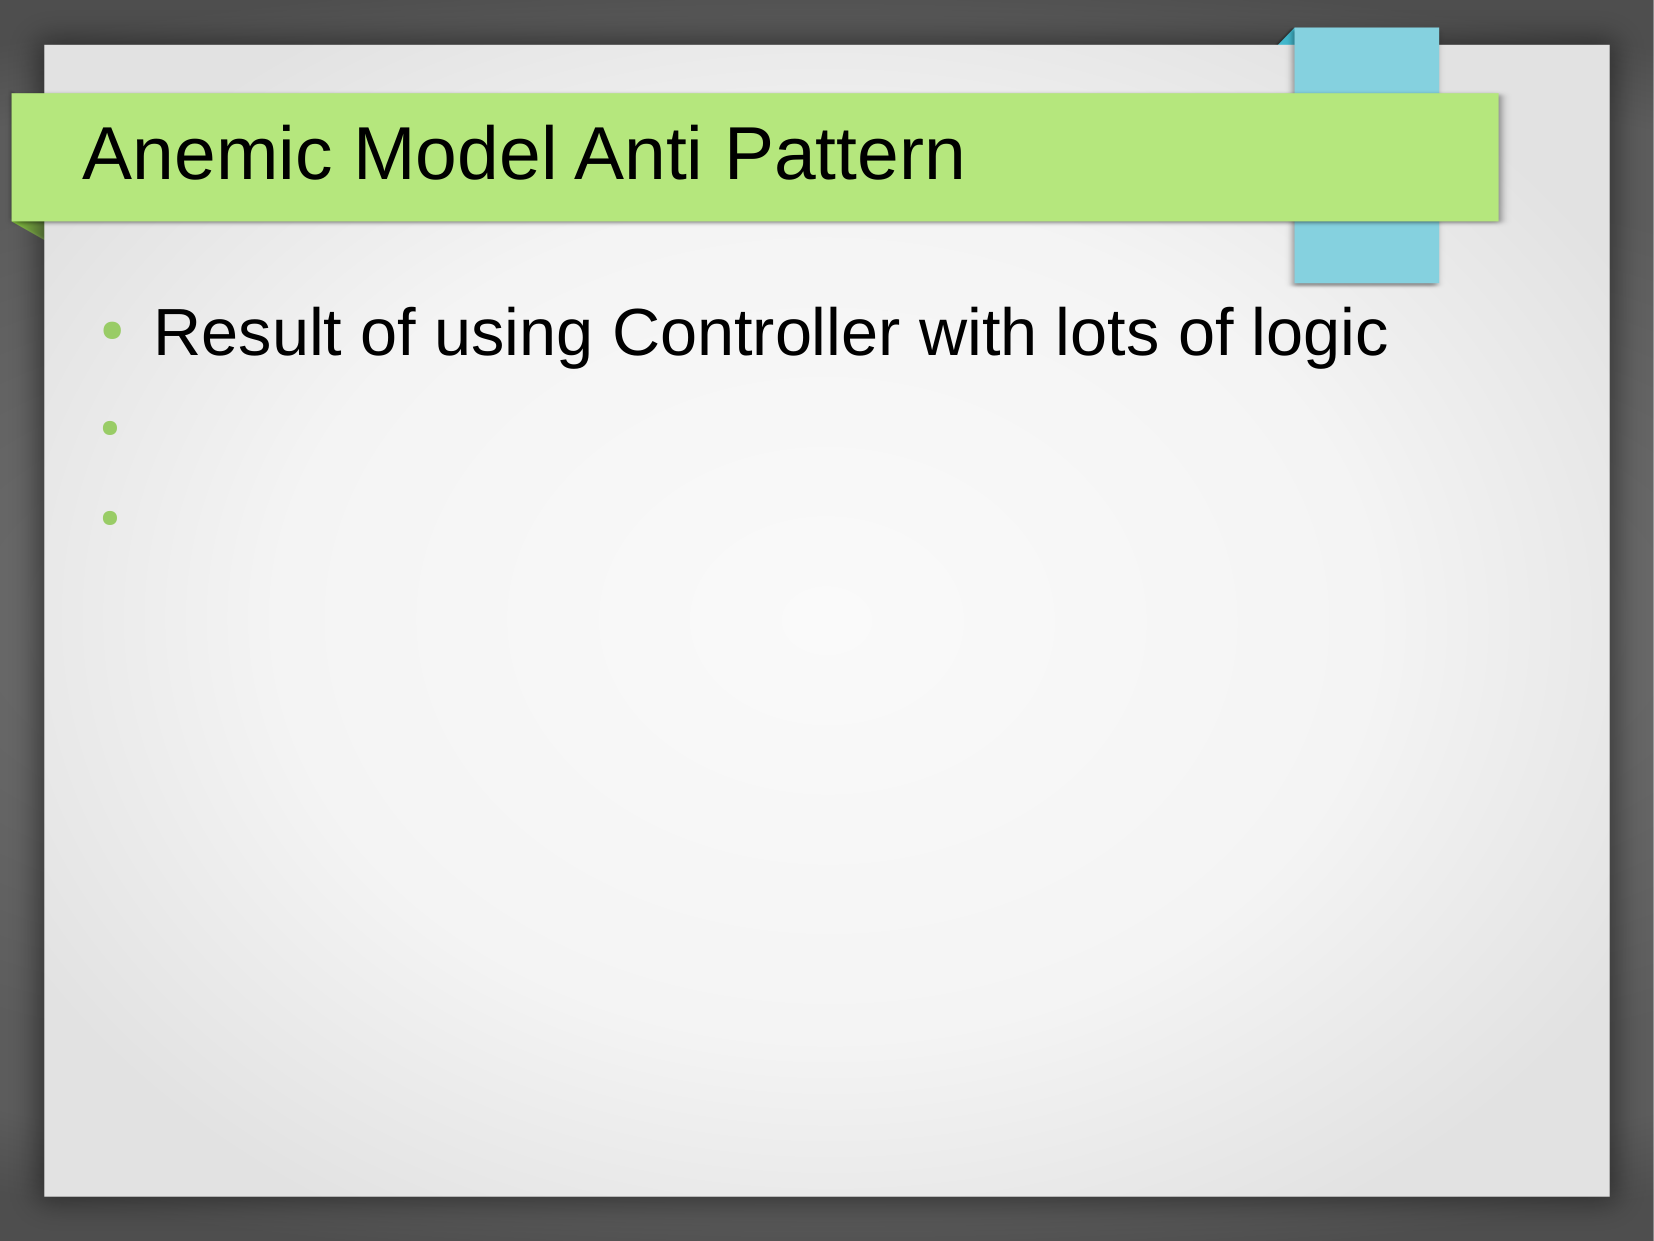

# Anemic Model Anti Pattern
Result of using Controller with lots of logic